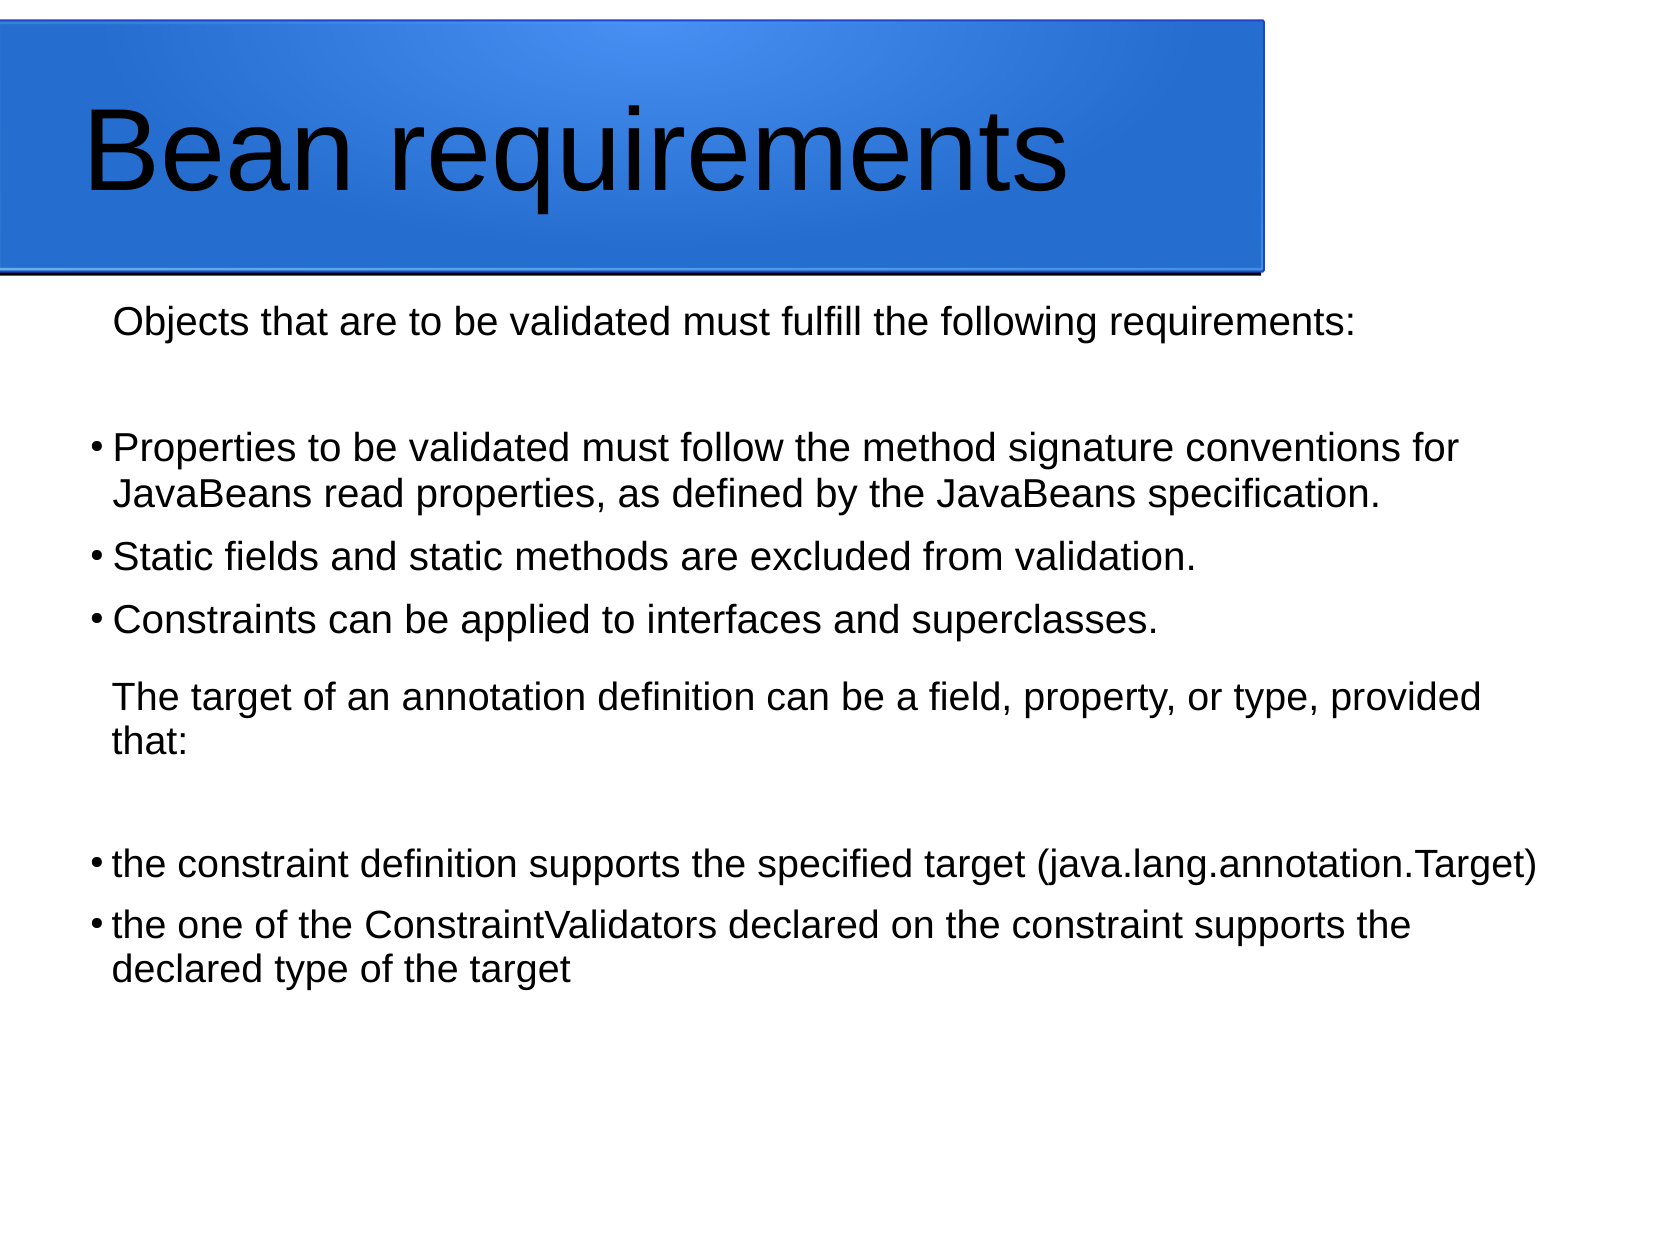

# Bean requirements
Objects that are to be validated must fulfill the following requirements:
Properties to be validated must follow the method signature conventions for JavaBeans read properties, as defined by the JavaBeans specification.
Static fields and static methods are excluded from validation.
Constraints can be applied to interfaces and superclasses.
The target of an annotation definition can be a field, property, or type, provided that:
the constraint definition supports the specified target (java.lang.annotation.Target)
the one of the ConstraintValidators declared on the constraint supports the declared type of the target